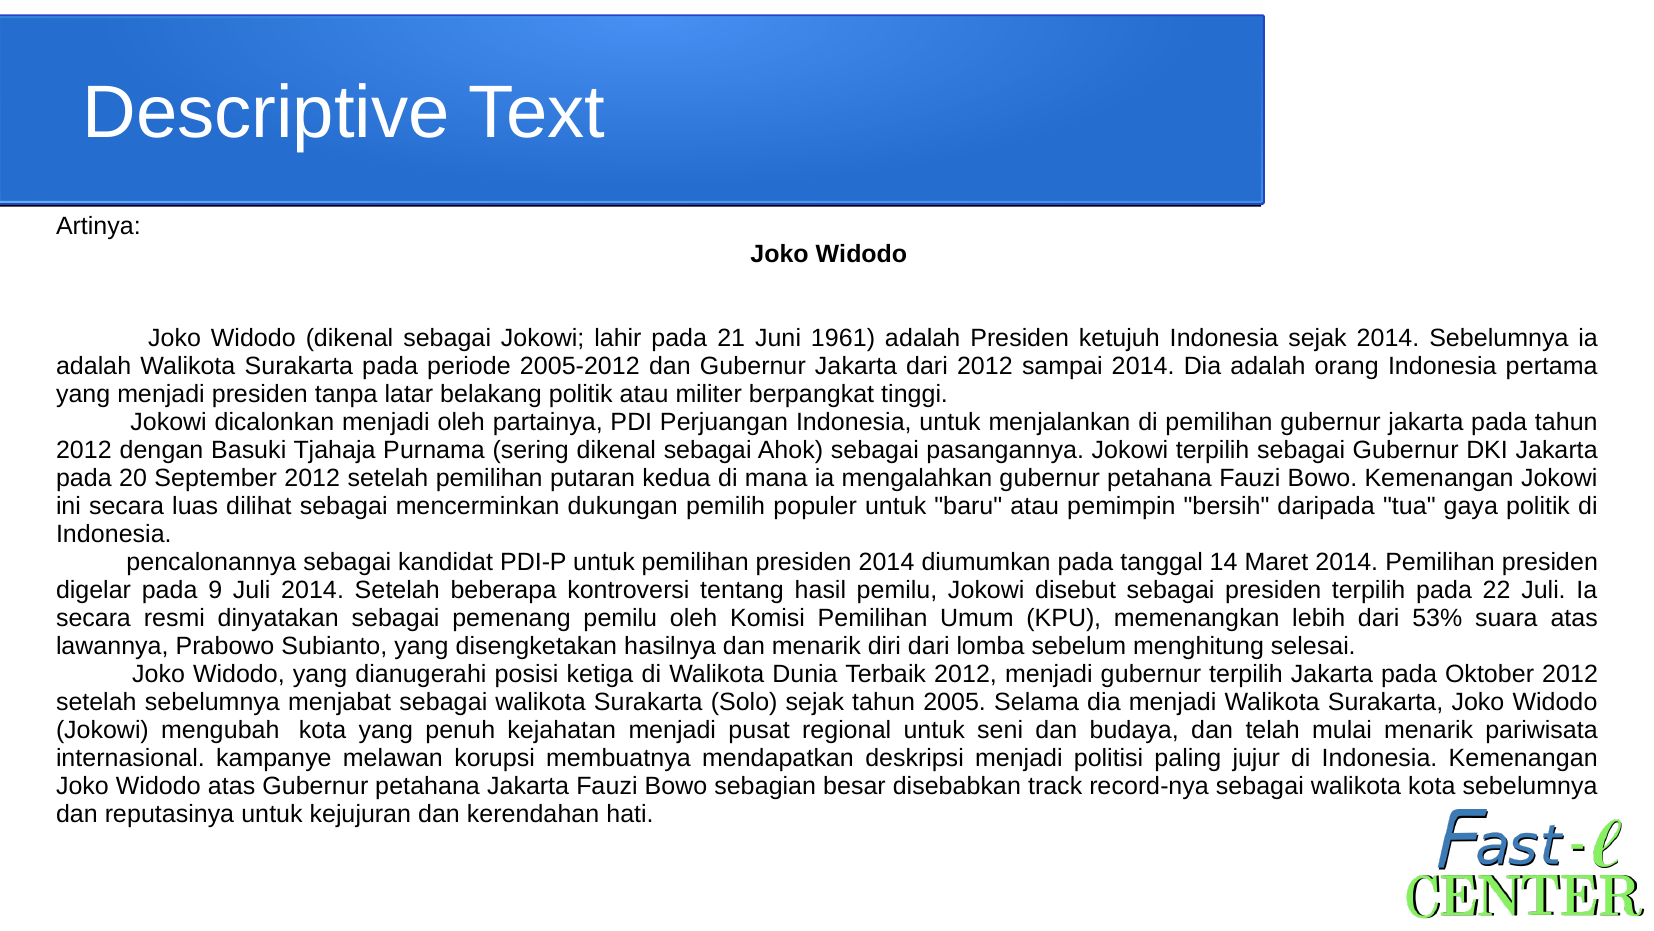

# Descriptive Text
Artinya:
Joko Widodo
           Joko Widodo (dikenal sebagai Jokowi; lahir pada 21 Juni 1961) adalah Presiden ketujuh Indonesia sejak 2014. Sebelumnya ia adalah Walikota Surakarta pada periode 2005-2012 dan Gubernur Jakarta dari 2012 sampai 2014. Dia adalah orang Indonesia pertama yang menjadi presiden tanpa latar belakang politik atau militer berpangkat tinggi.
          Jokowi dicalonkan menjadi oleh partainya, PDI Perjuangan Indonesia, untuk menjalankan di pemilihan gubernur jakarta pada tahun 2012 dengan Basuki Tjahaja Purnama (sering dikenal sebagai Ahok) sebagai pasangannya. Jokowi terpilih sebagai Gubernur DKI Jakarta pada 20 September 2012 setelah pemilihan putaran kedua di mana ia mengalahkan gubernur petahana Fauzi Bowo. Kemenangan Jokowi ini secara luas dilihat sebagai mencerminkan dukungan pemilih populer untuk "baru" atau pemimpin "bersih" daripada "tua" gaya politik di Indonesia.
          pencalonannya sebagai kandidat PDI-P untuk pemilihan presiden 2014 diumumkan pada tanggal 14 Maret 2014. Pemilihan presiden digelar pada 9 Juli 2014. Setelah beberapa kontroversi tentang hasil pemilu, Jokowi disebut sebagai presiden terpilih pada 22 Juli. Ia secara resmi dinyatakan sebagai pemenang pemilu oleh Komisi Pemilihan Umum (KPU), memenangkan lebih dari 53% suara atas lawannya, Prabowo Subianto, yang disengketakan hasilnya dan menarik diri dari lomba sebelum menghitung selesai.
          Joko Widodo, yang dianugerahi posisi ketiga di Walikota Dunia Terbaik 2012, menjadi gubernur terpilih Jakarta pada Oktober 2012 setelah sebelumnya menjabat sebagai walikota Surakarta (Solo) sejak tahun 2005. Selama dia menjadi Walikota Surakarta, Joko Widodo (Jokowi) mengubah  kota yang penuh kejahatan menjadi pusat regional untuk seni dan budaya, dan telah mulai menarik pariwisata internasional. kampanye melawan korupsi membuatnya mendapatkan deskripsi menjadi politisi paling jujur di Indonesia. Kemenangan Joko Widodo atas Gubernur petahana Jakarta Fauzi Bowo sebagian besar disebabkan track record-nya sebagai walikota kota sebelumnya dan reputasinya untuk kejujuran dan kerendahan hati.